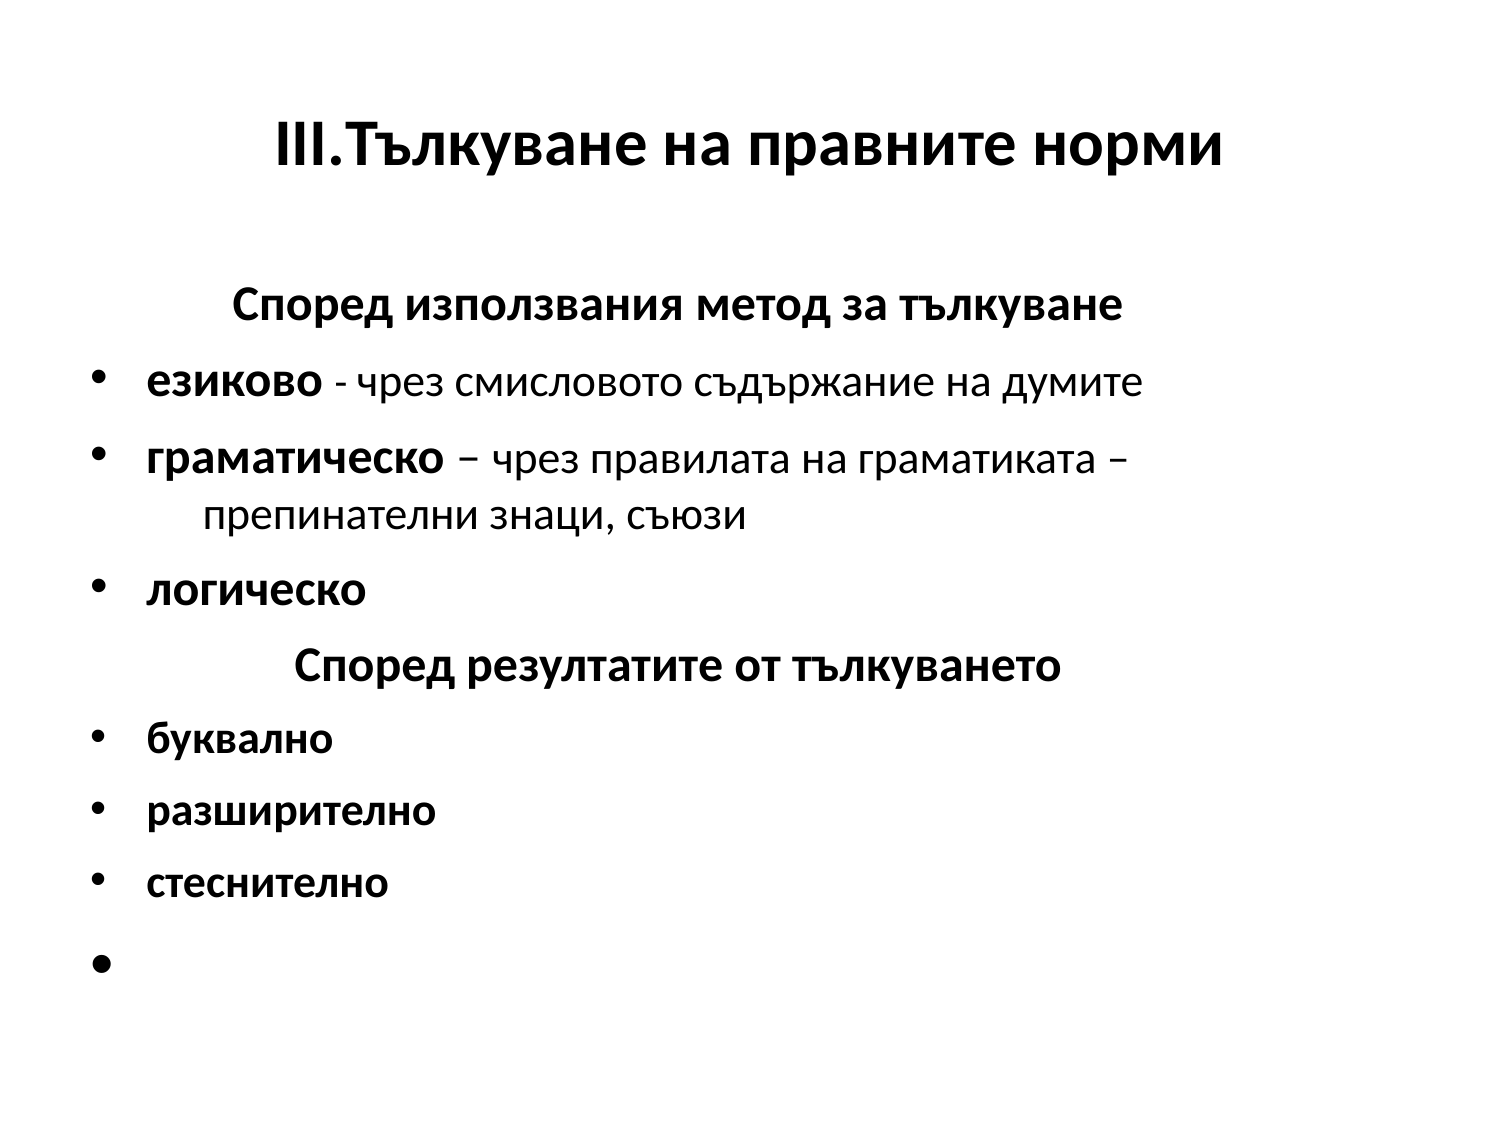

# ІІІ.Тълкуване на правните норми
Според използвания метод за тълкуване
езиково - чрез смисловото съдържание на думите
граматическо – чрез правилата на граматиката – препинателни знаци, съюзи
логическо
Според резултатите от тълкуването
буквално
разширително
стеснително